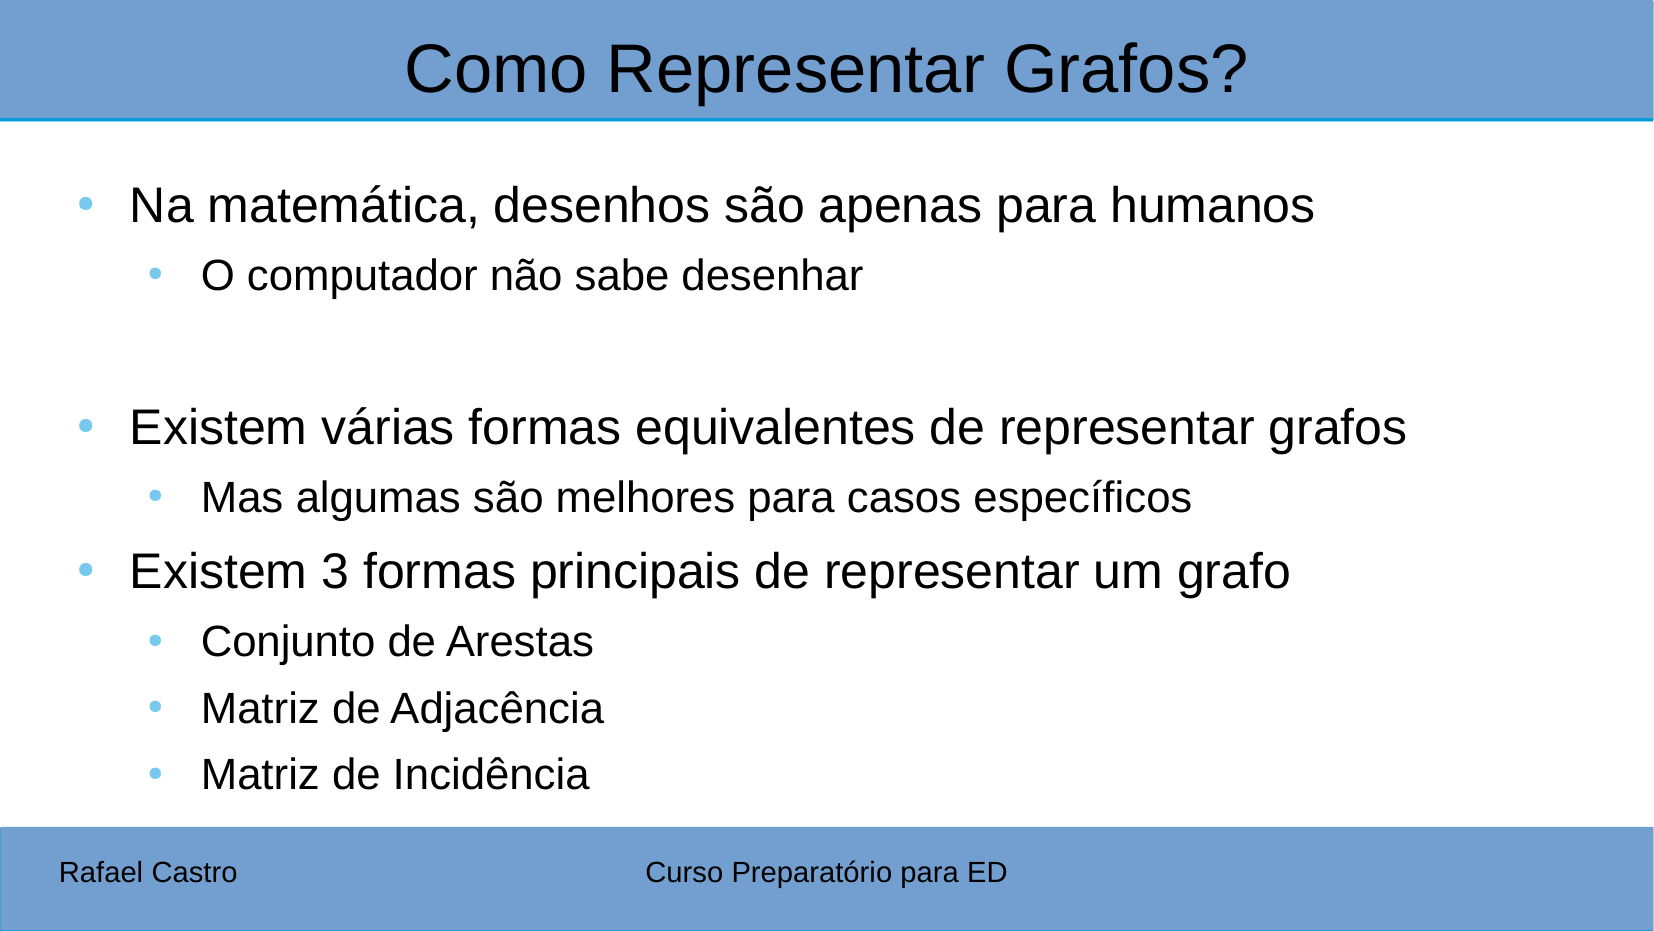

# Como Representar Grafos?
Na matemática, desenhos são apenas para humanos
O computador não sabe desenhar
Existem várias formas equivalentes de representar grafos
Mas algumas são melhores para casos específicos
Existem 3 formas principais de representar um grafo
Conjunto de Arestas
Matriz de Adjacência
Matriz de Incidência
Curso Preparatório para ED